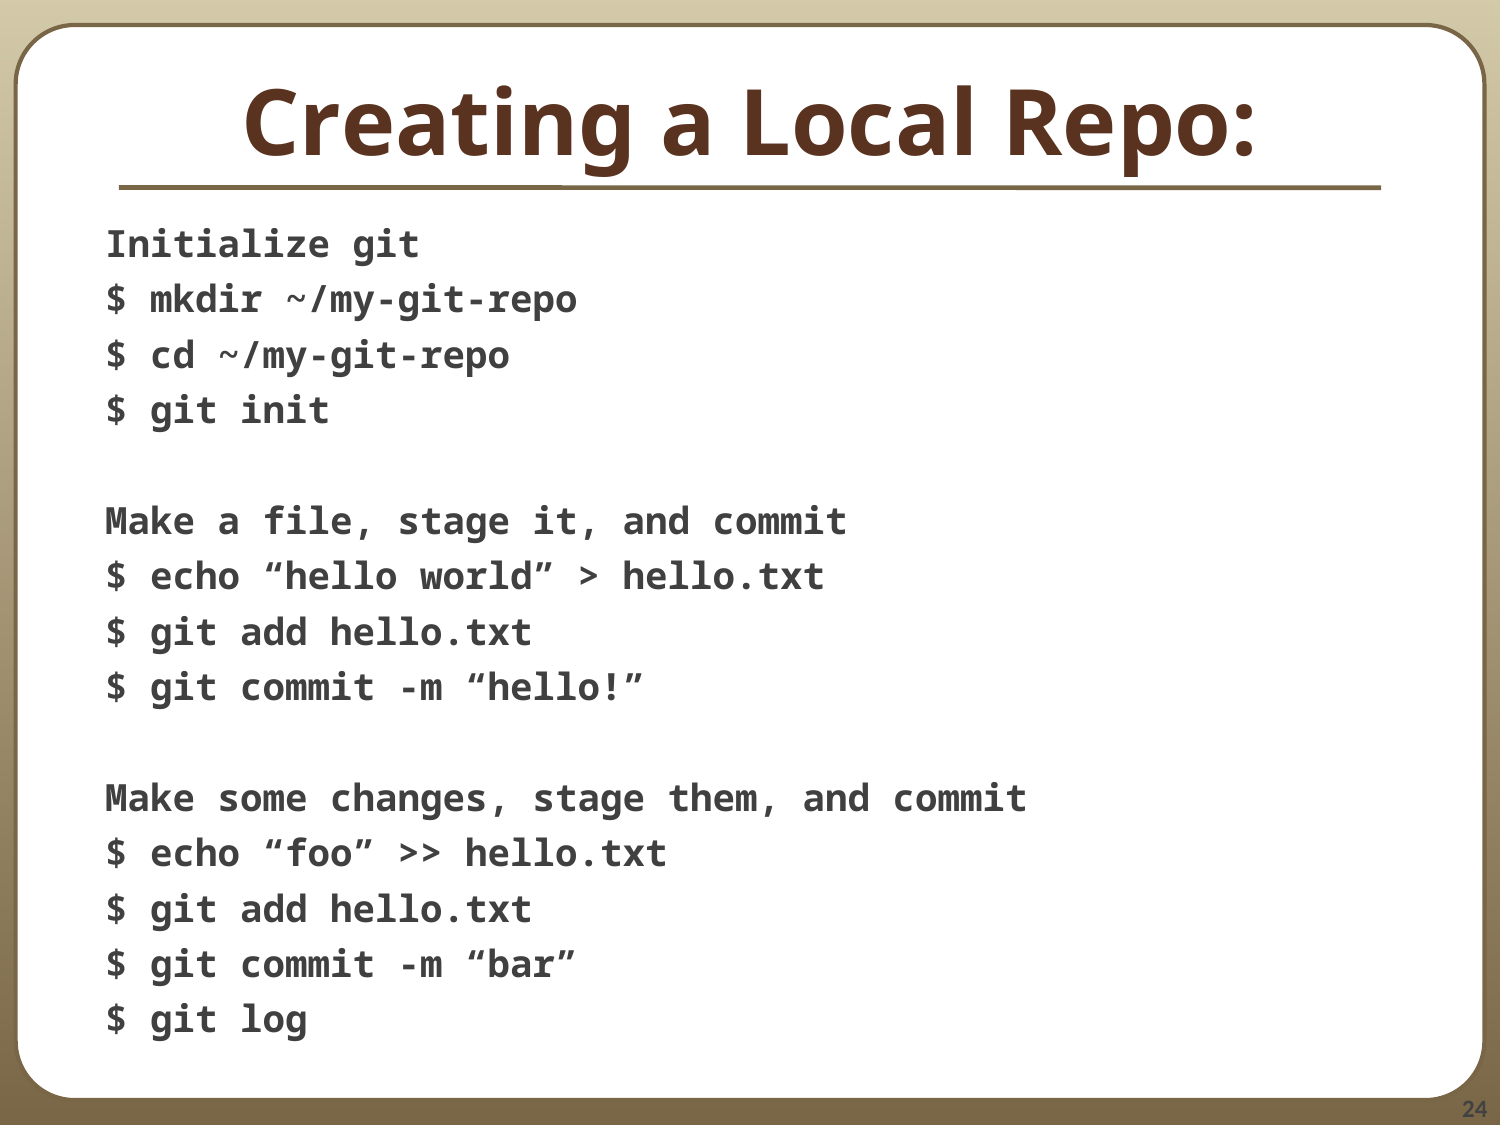

# Creating a Local Repo:
Initialize git
$ mkdir ~/my-git-repo
$ cd ~/my-git-repo
$ git init
Make a file, stage it, and commit
$ echo “hello world” > hello.txt
$ git add hello.txt
$ git commit -m “hello!”
Make some changes, stage them, and commit
$ echo “foo” >> hello.txt
$ git add hello.txt
$ git commit -m “bar”
$ git log